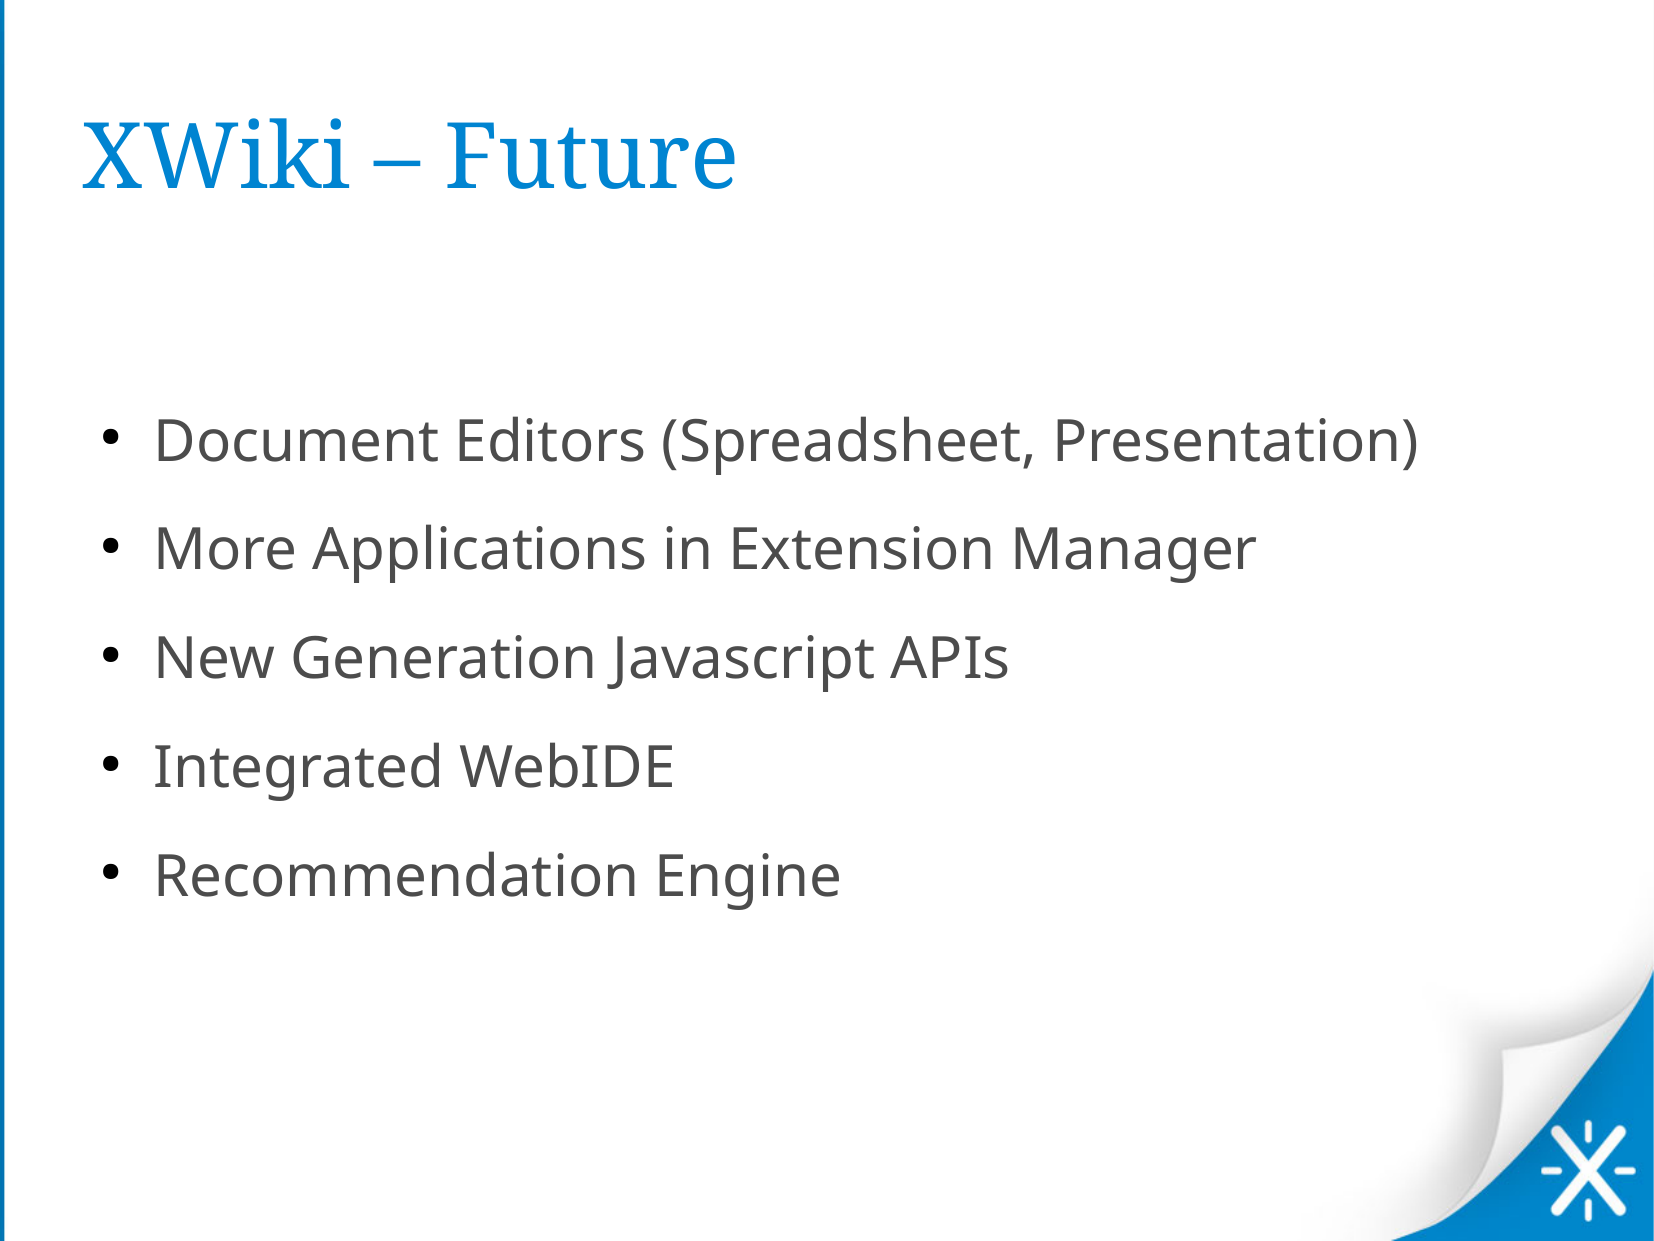

# XWiki – Future
Document Editors (Spreadsheet, Presentation)
More Applications in Extension Manager
New Generation Javascript APIs
Integrated WebIDE
Recommendation Engine